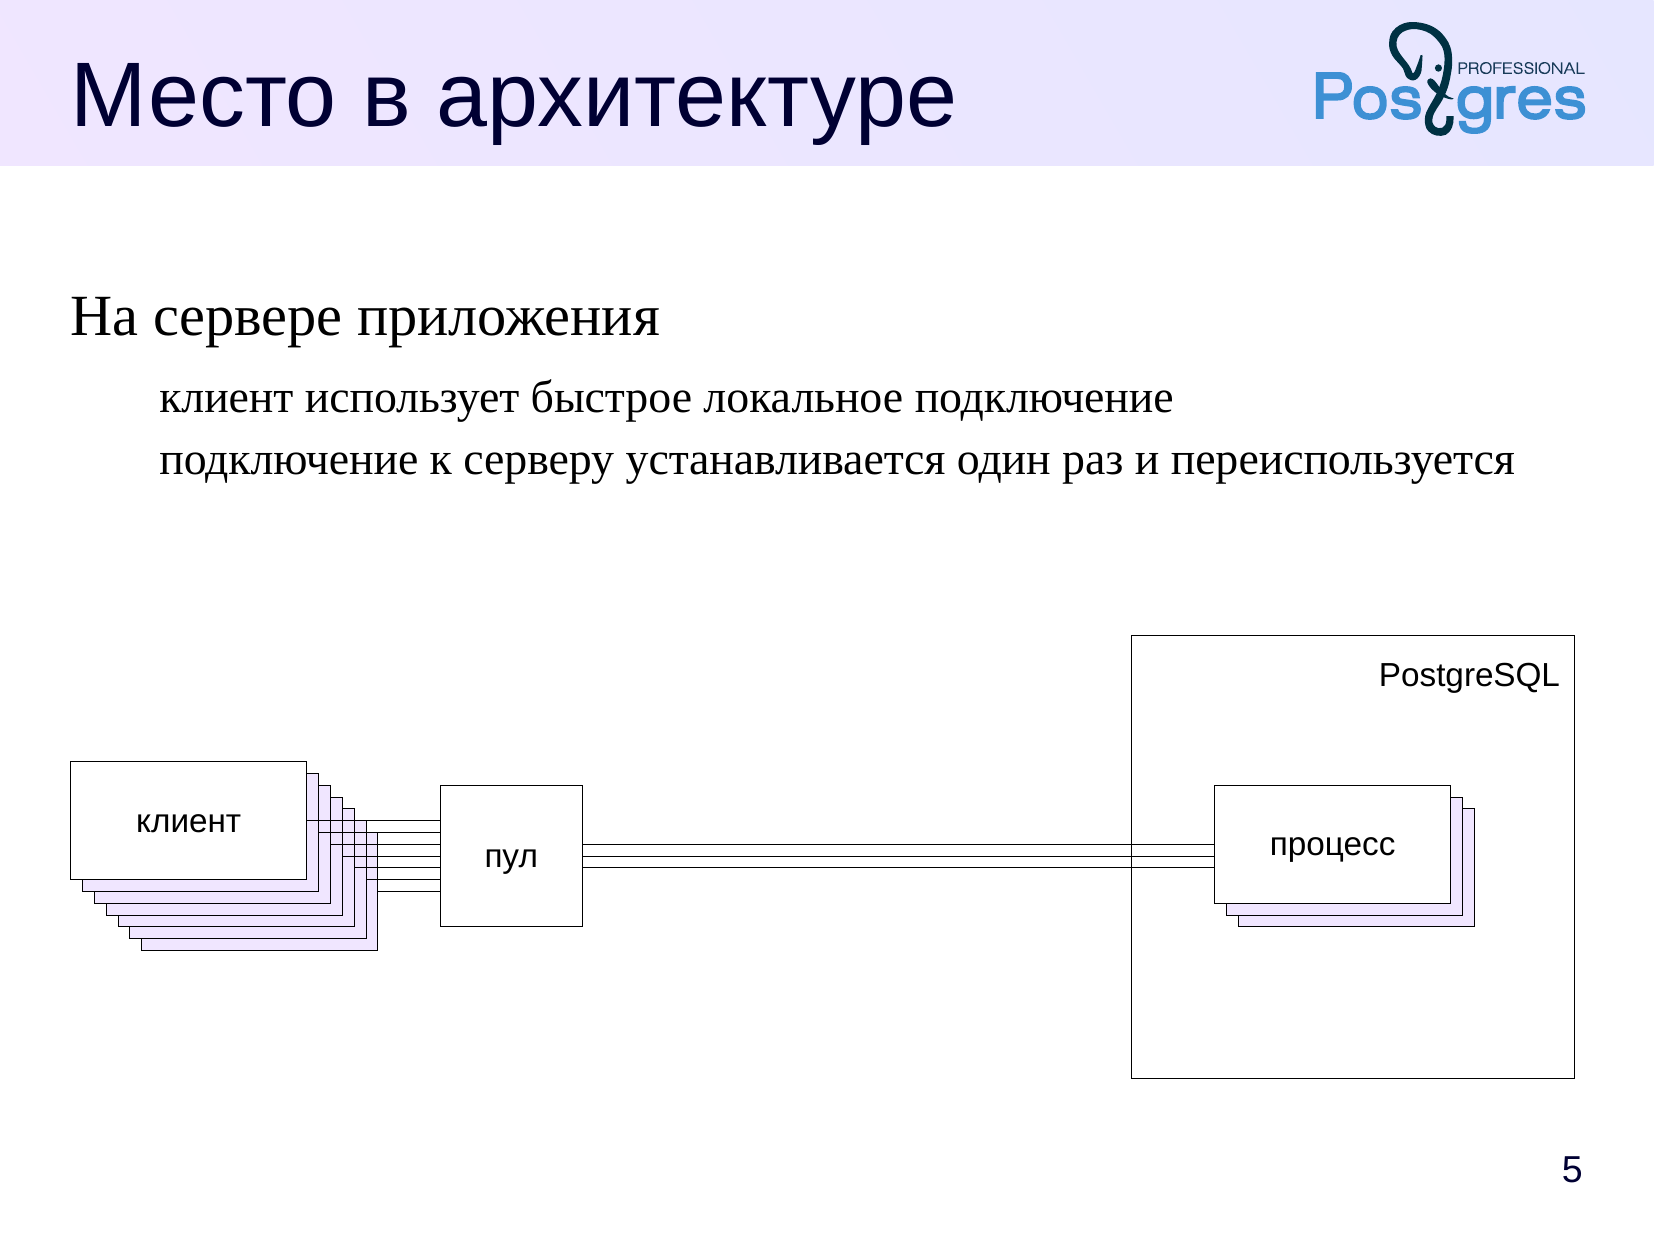

# Место в архитектуре
На сервере приложения
клиент использует быстрое локальное подключение
подключение к серверу устанавливается один раз и переиспользуется
PostgreSQL
клиент
пул
процесс